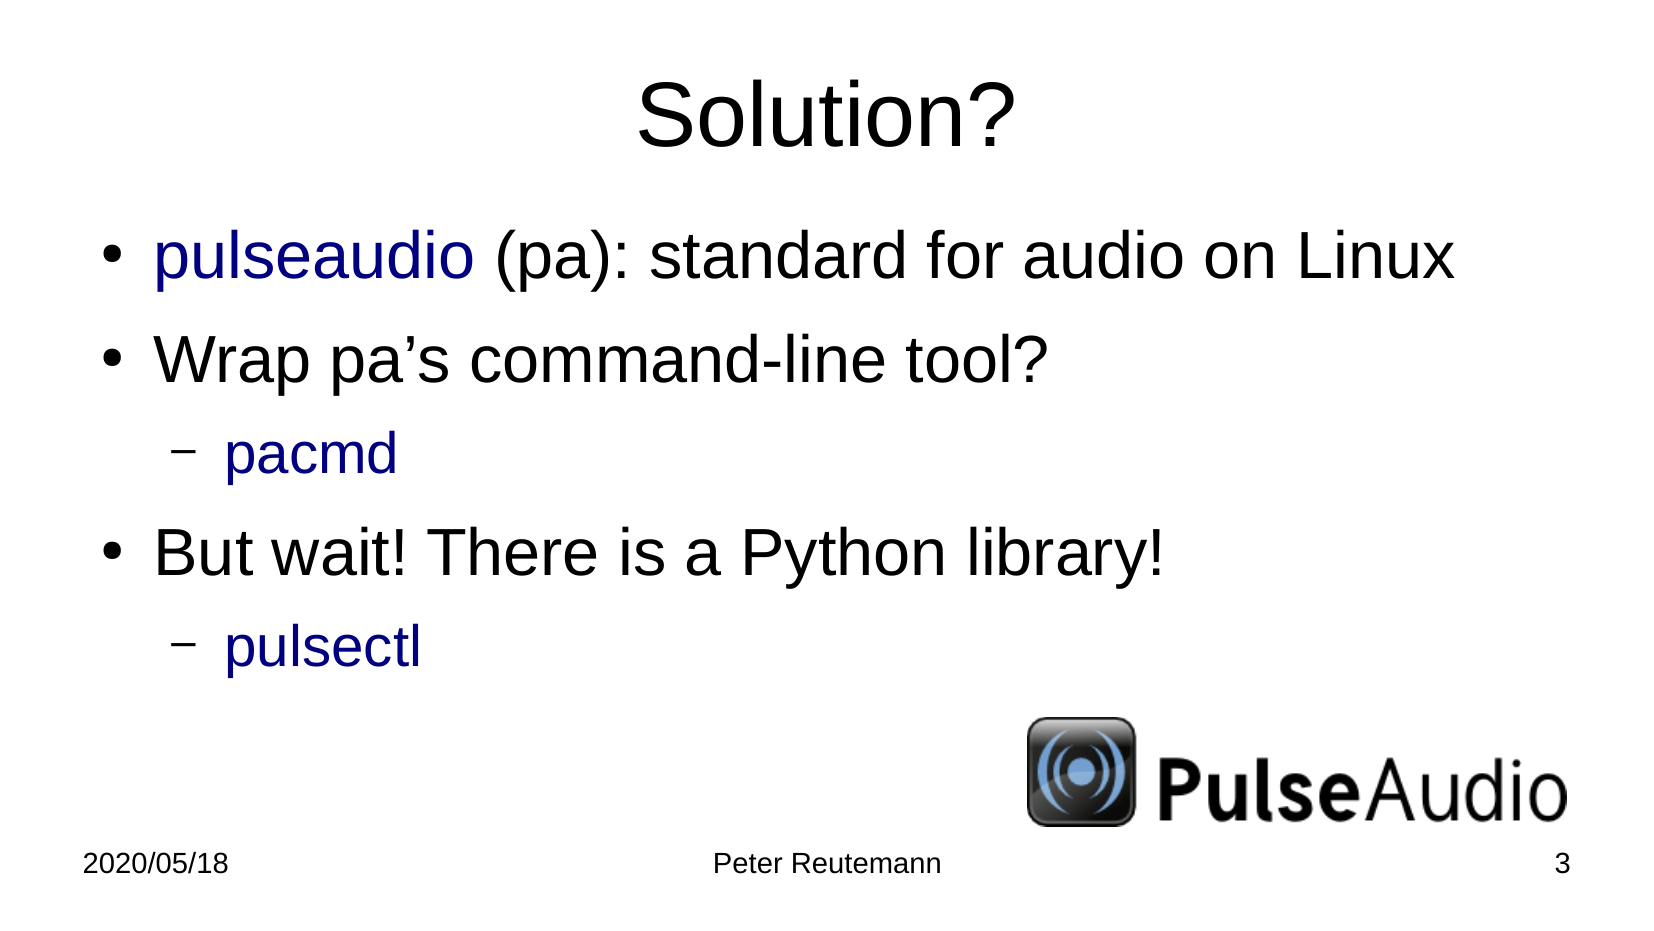

# Solution?
pulseaudio (pa): standard for audio on Linux
Wrap pa’s command-line tool?
pacmd
But wait! There is a Python library!
pulsectl
2020/05/18
Peter Reutemann
3